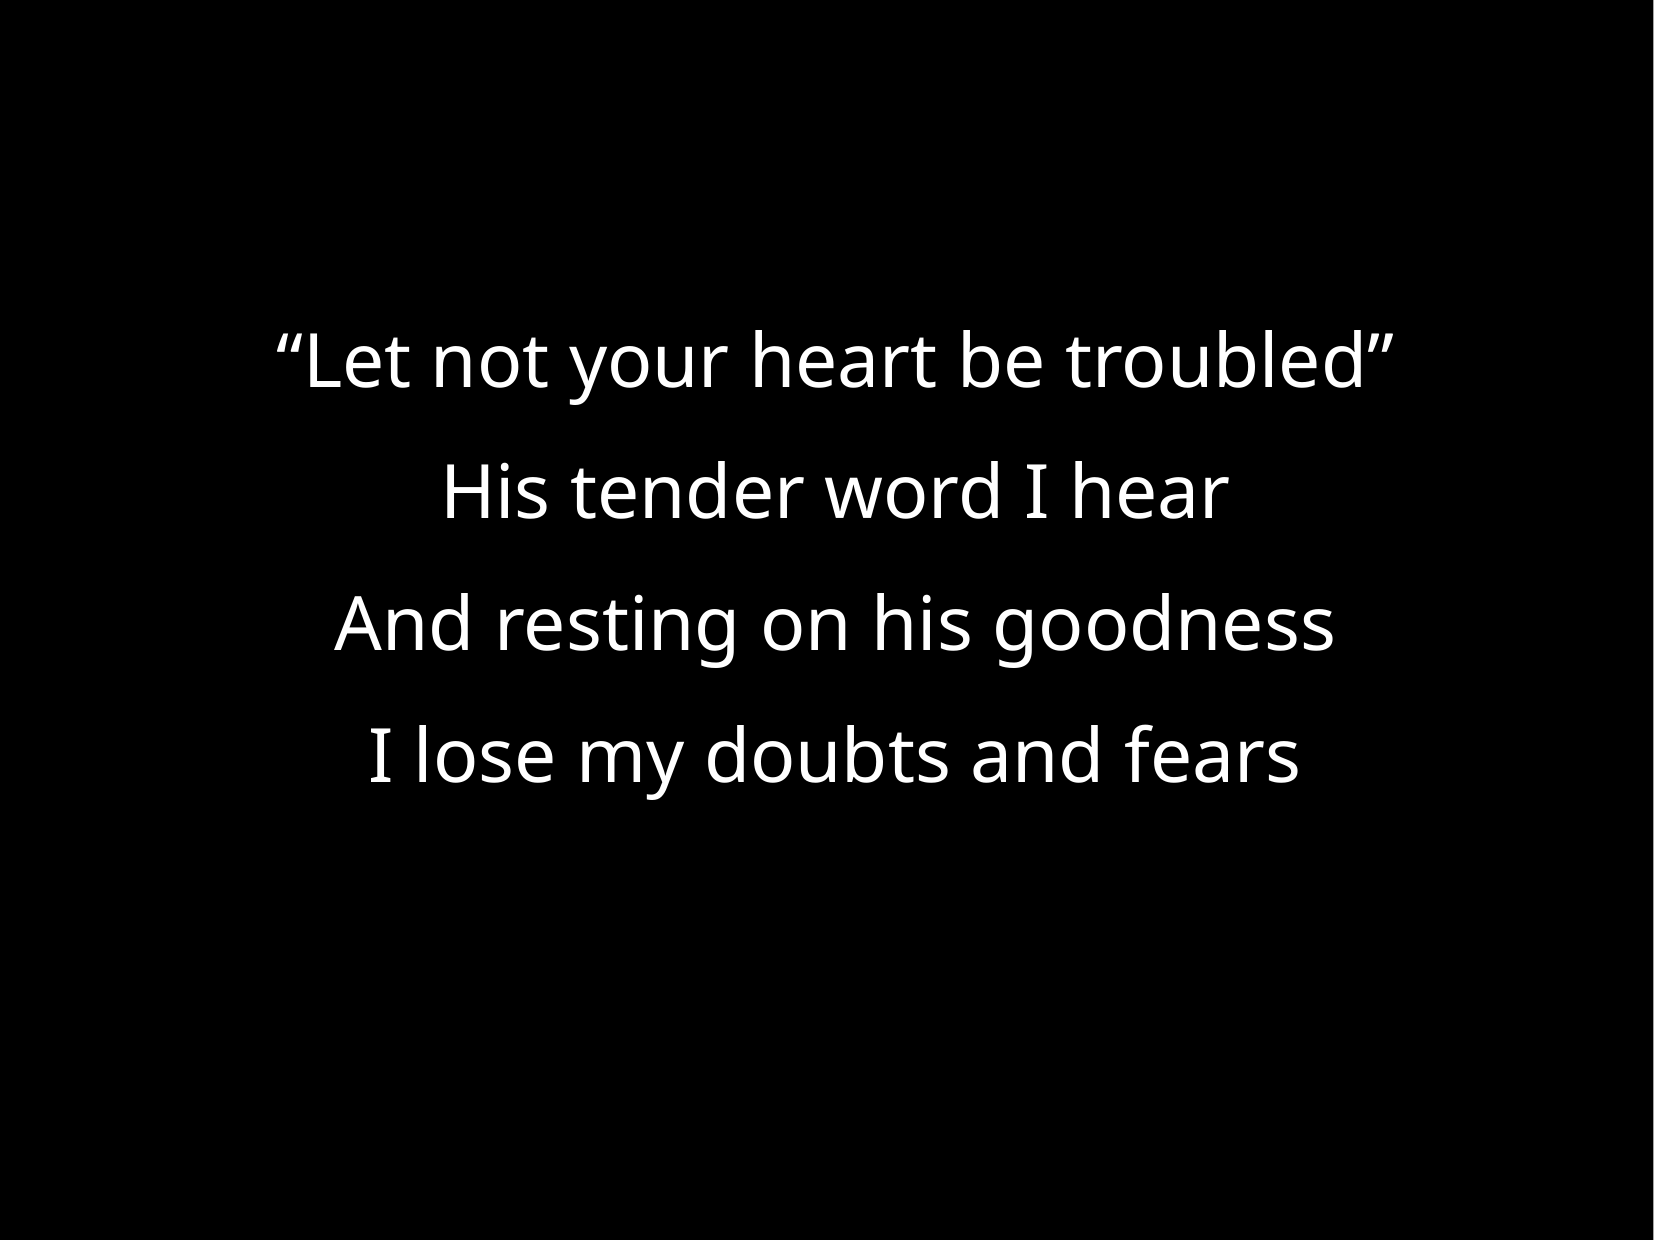

#
“Let not your heart be troubled”
His tender word I hear
And resting on his goodness
I lose my doubts and fears